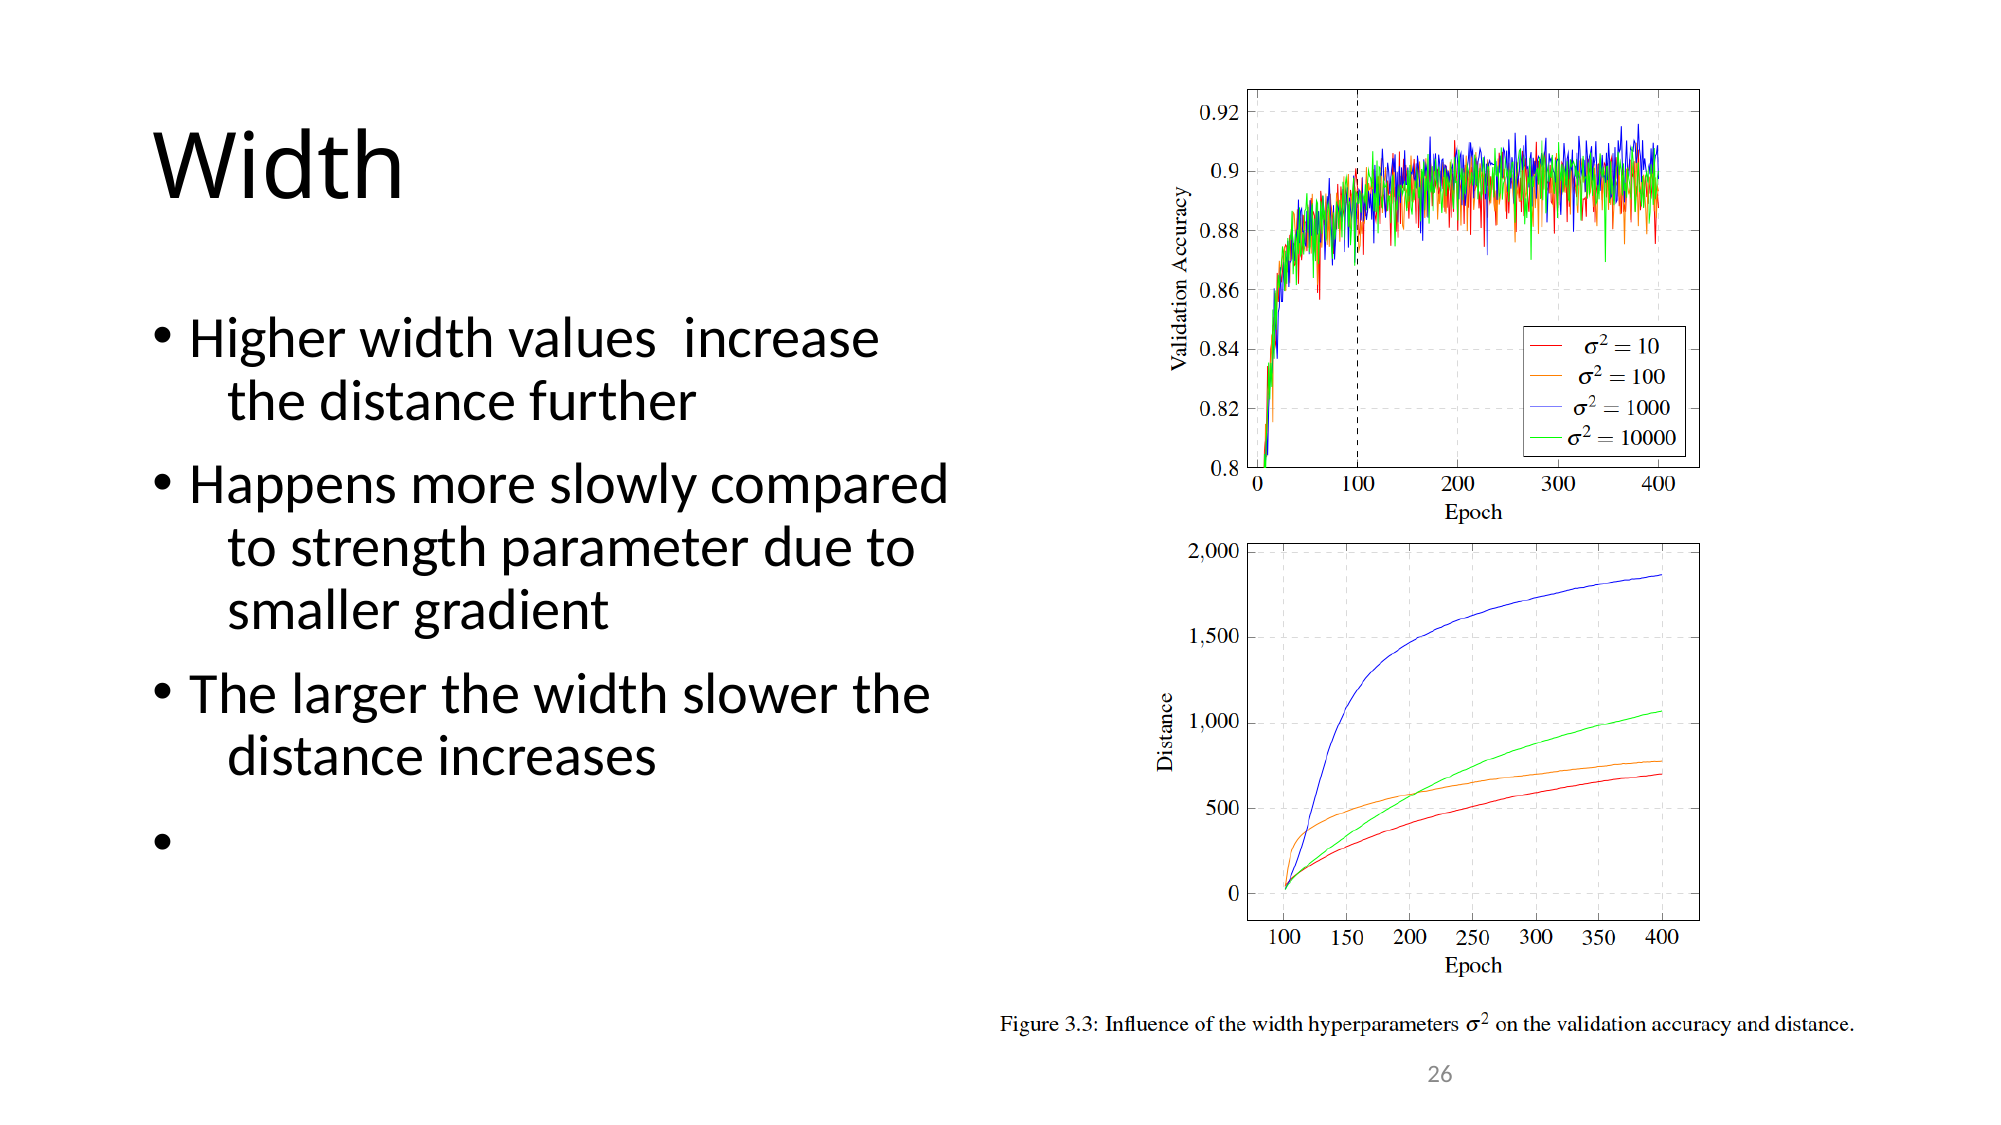

# Width
Higher width values increase the distance further
Happens more slowly compared to strength parameter due to smaller gradient
The larger the width slower the distance increases
26